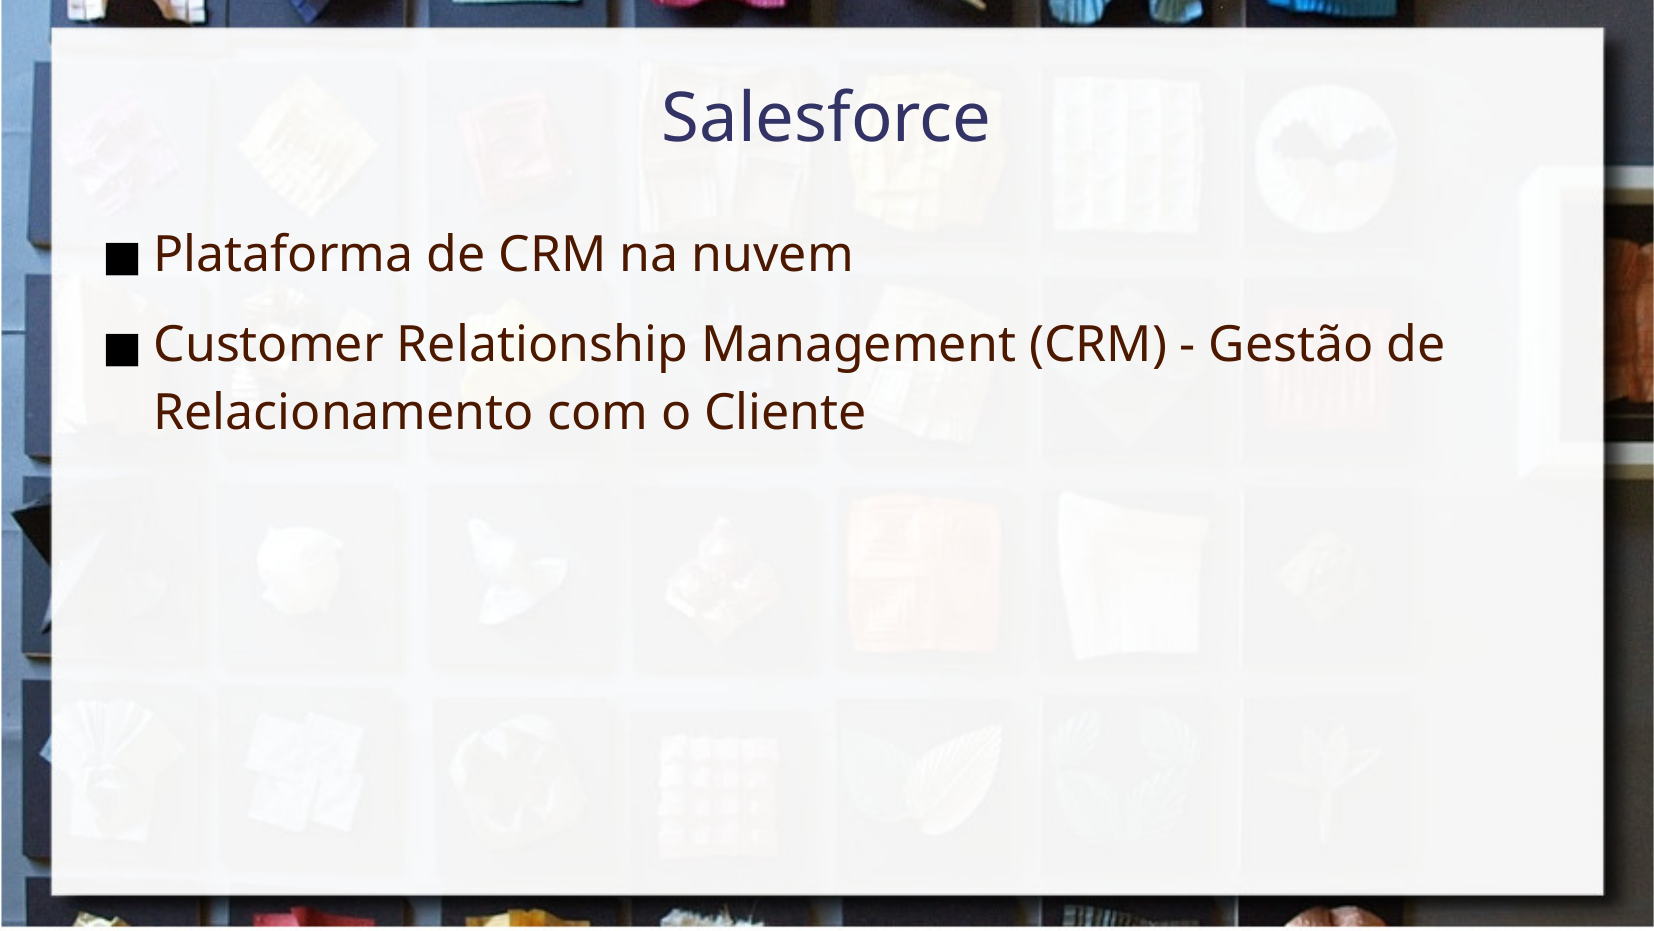

# Salesforce
Plataforma de CRM na nuvem
Customer Relationship Management (CRM) - Gestão de Relacionamento com o Cliente